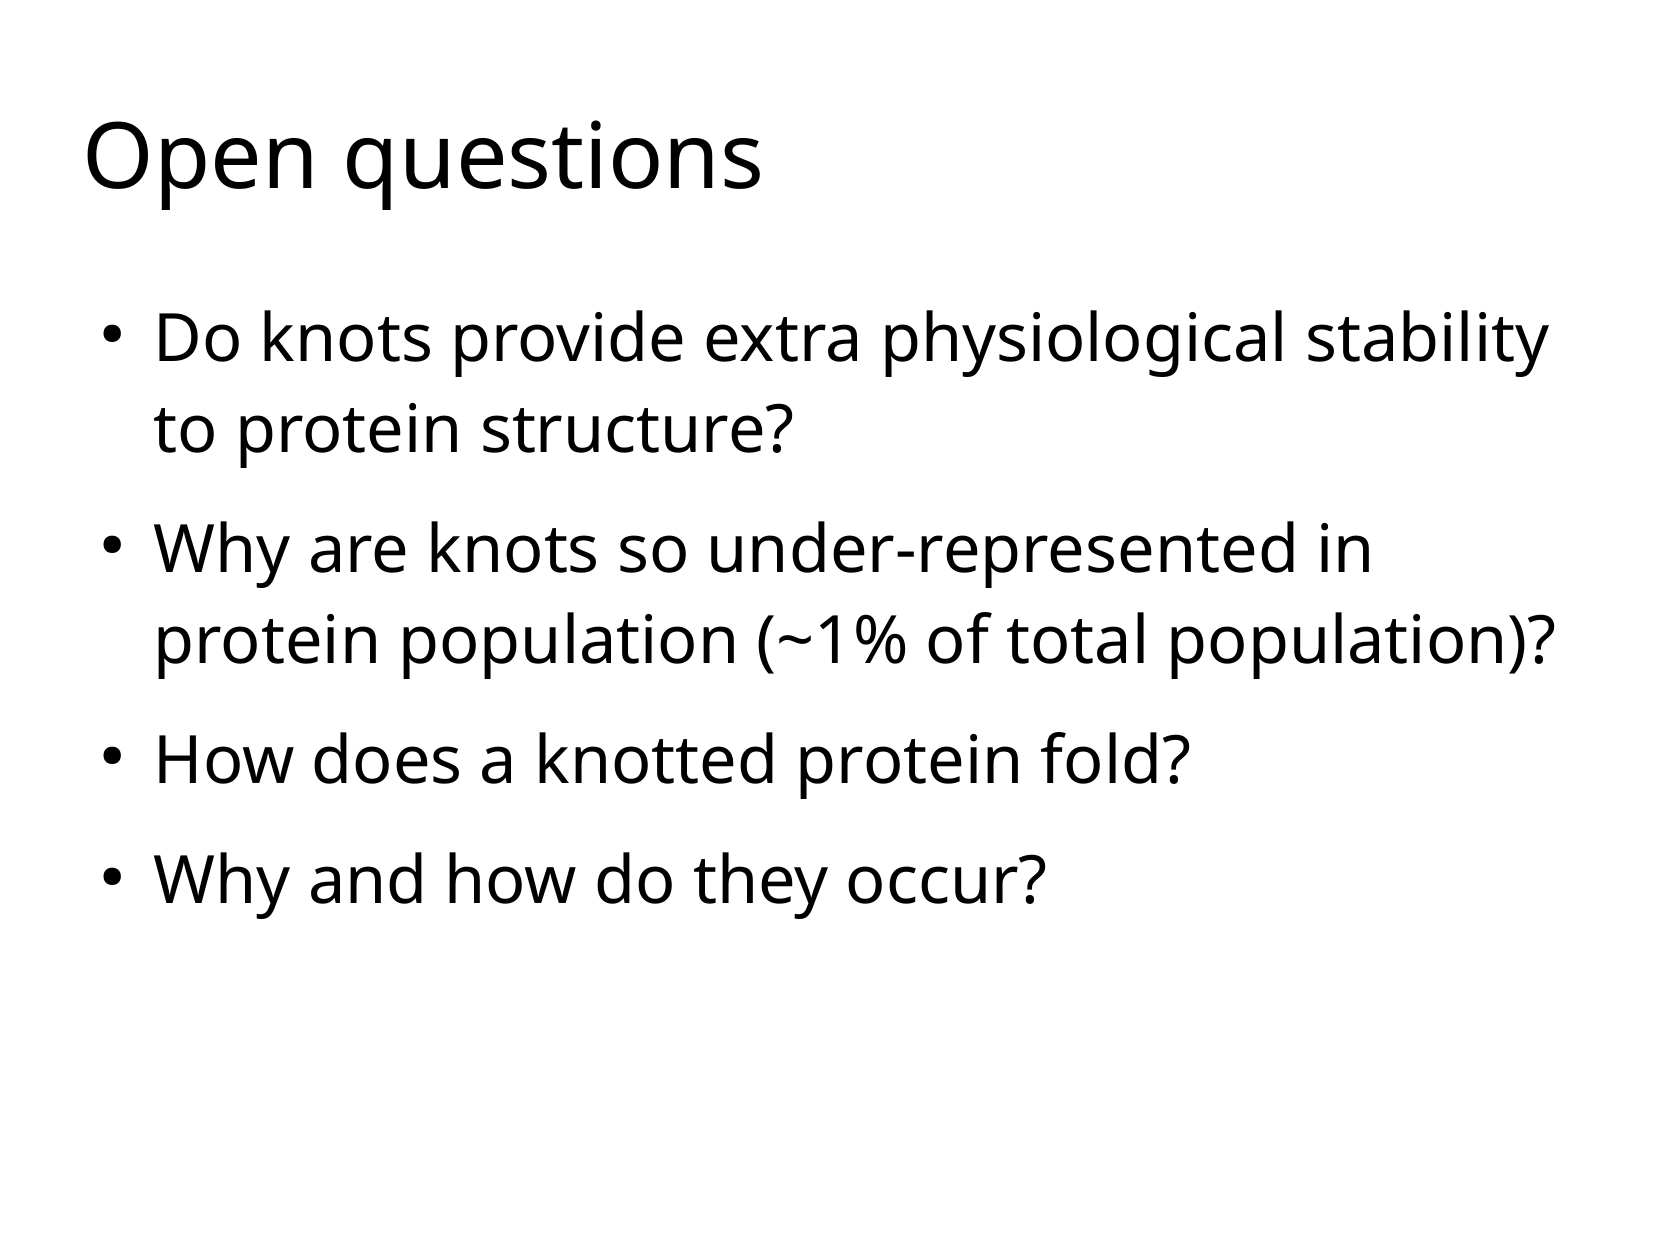

# Open questions
Do knots provide extra physiological stability to protein structure?
Why are knots so under-represented in protein population (~1% of total population)?
How does a knotted protein fold?
Why and how do they occur?